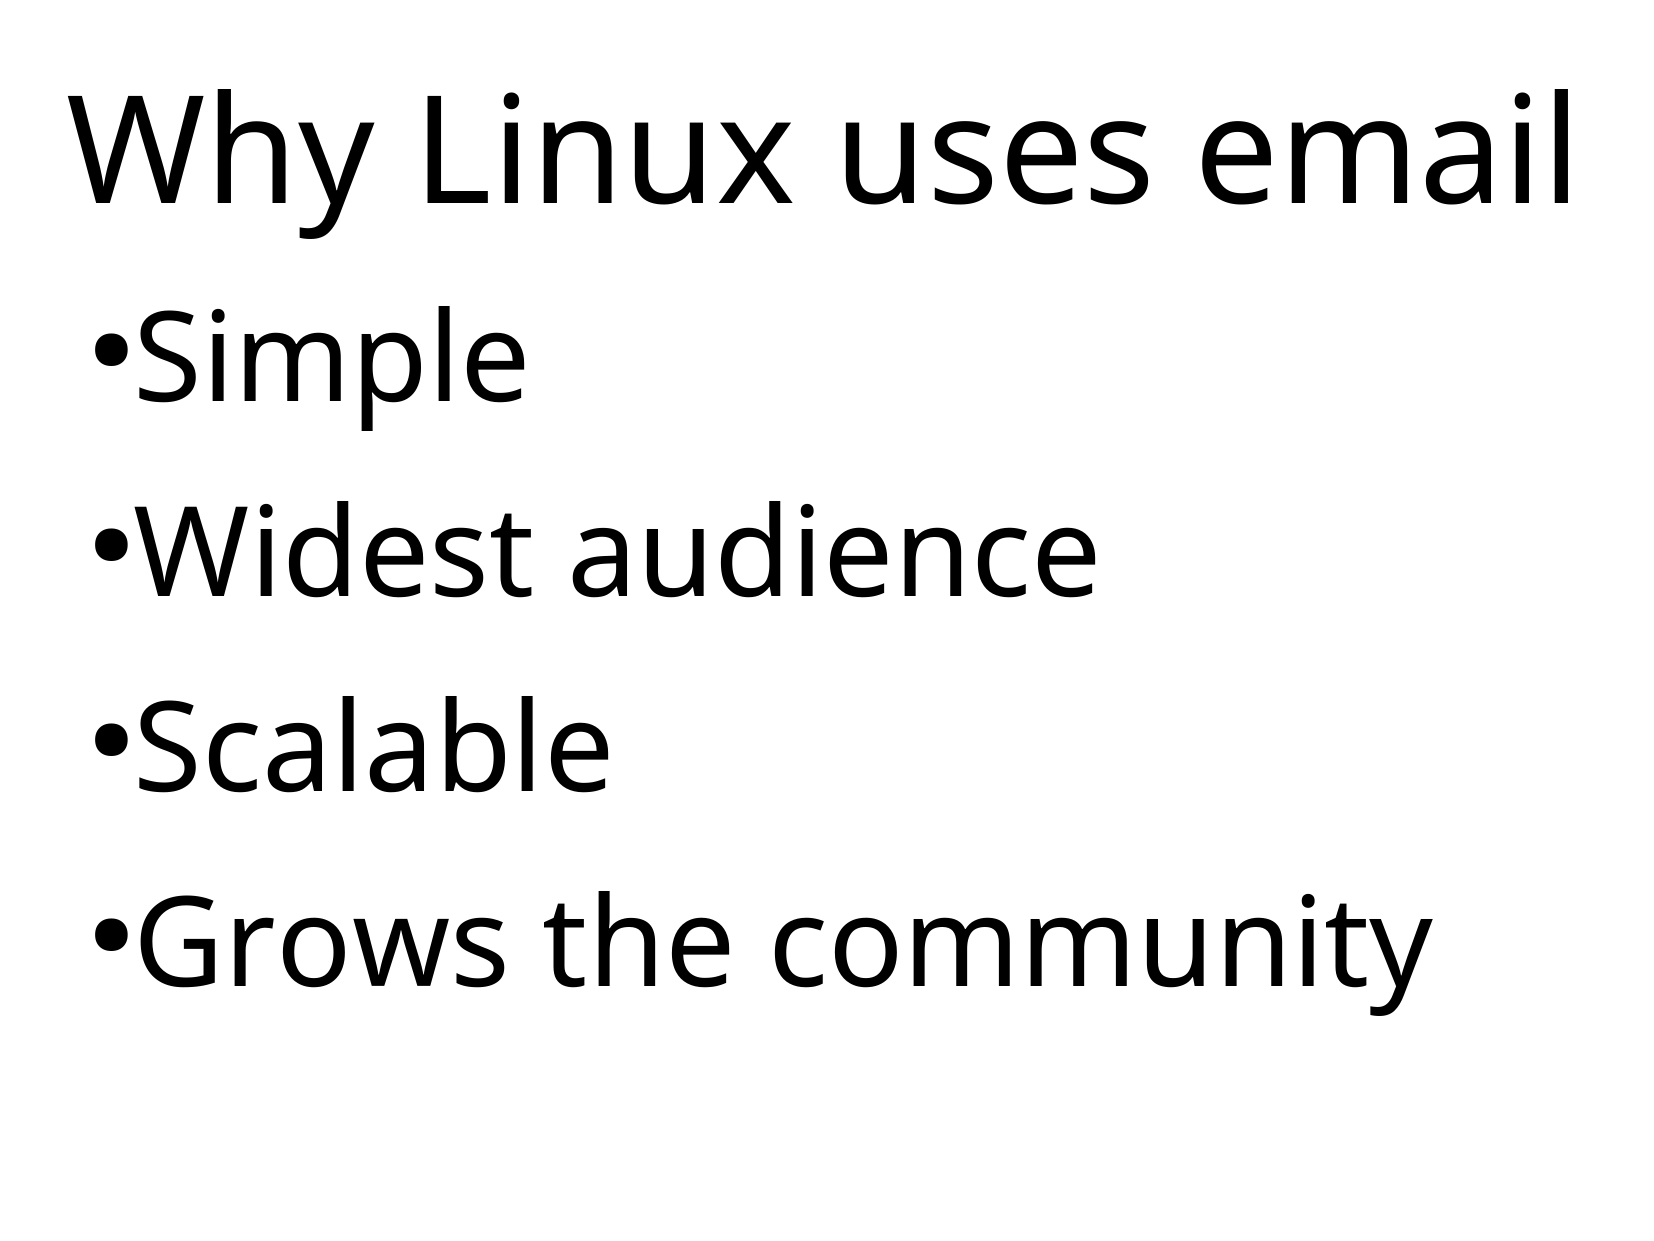

Why Linux uses email
Simple
Widest audience
Scalable
Grows the community